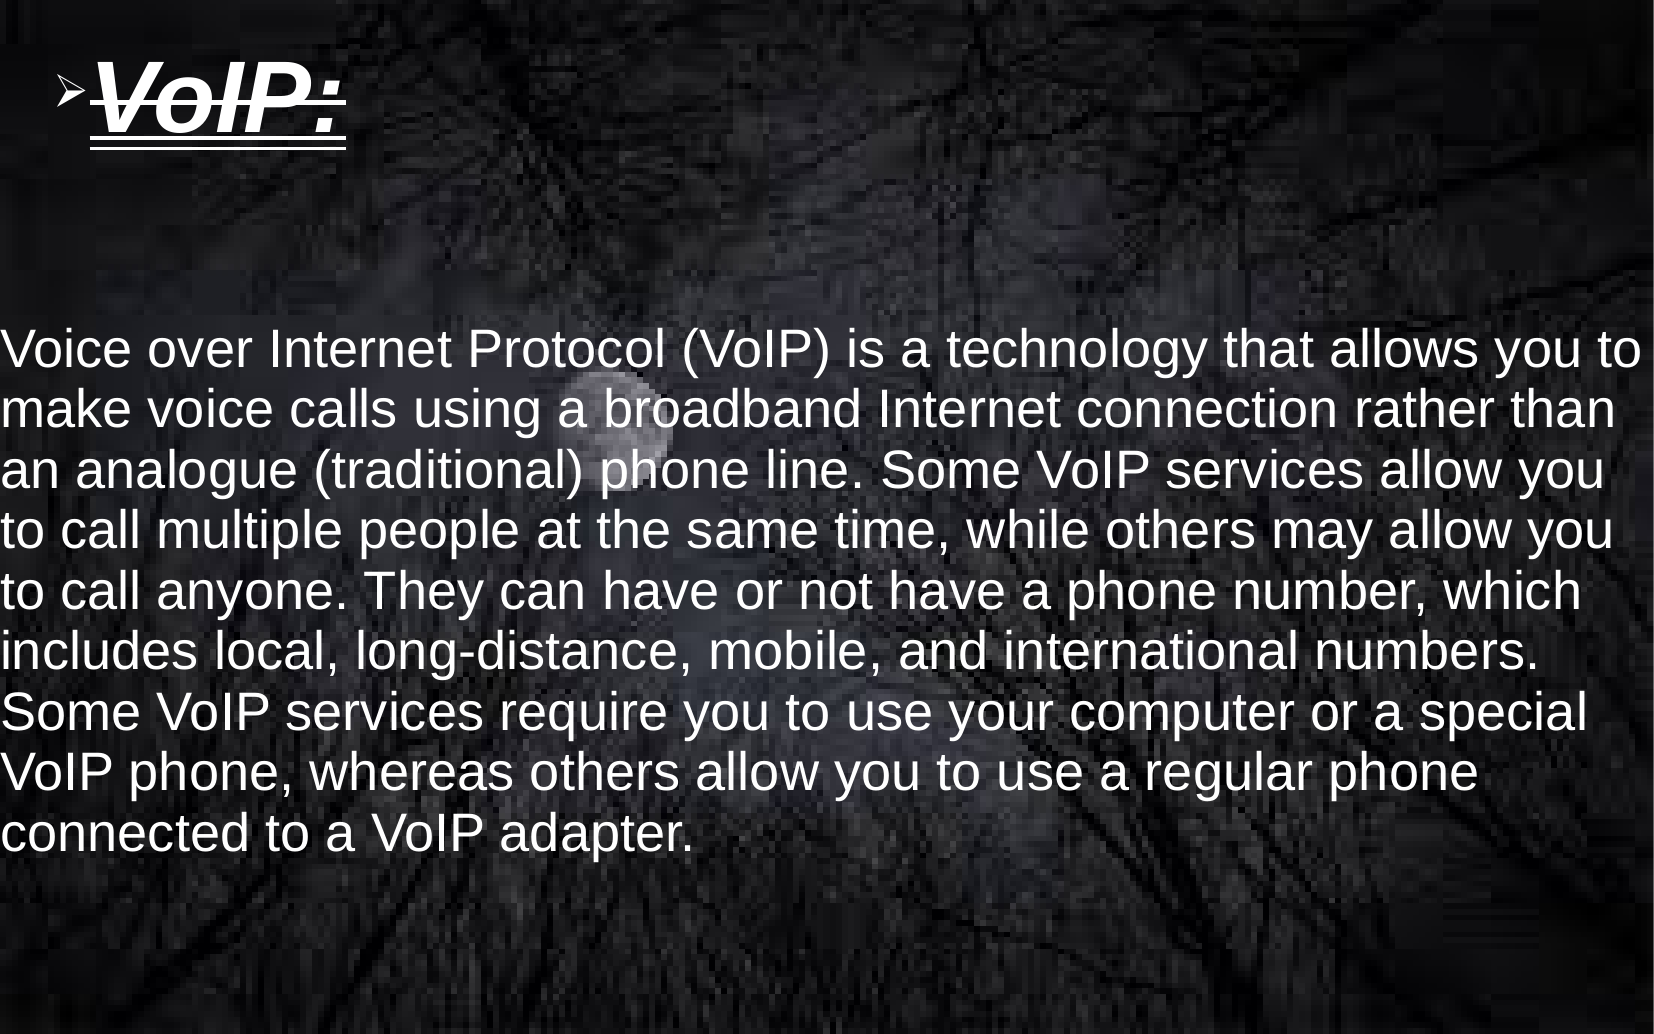

# VoIP:
Voice over Internet Protocol (VoIP) is a technology that allows you to make voice calls using a broadband Internet connection rather than an analogue (traditional) phone line. Some VoIP services allow you to call multiple people at the same time, while others may allow you to call anyone. They can have or not have a phone number, which includes local, long-distance, mobile, and international numbers. Some VoIP services require you to use your computer or a special VoIP phone, whereas others allow you to use a regular phone connected to a VoIP adapter.